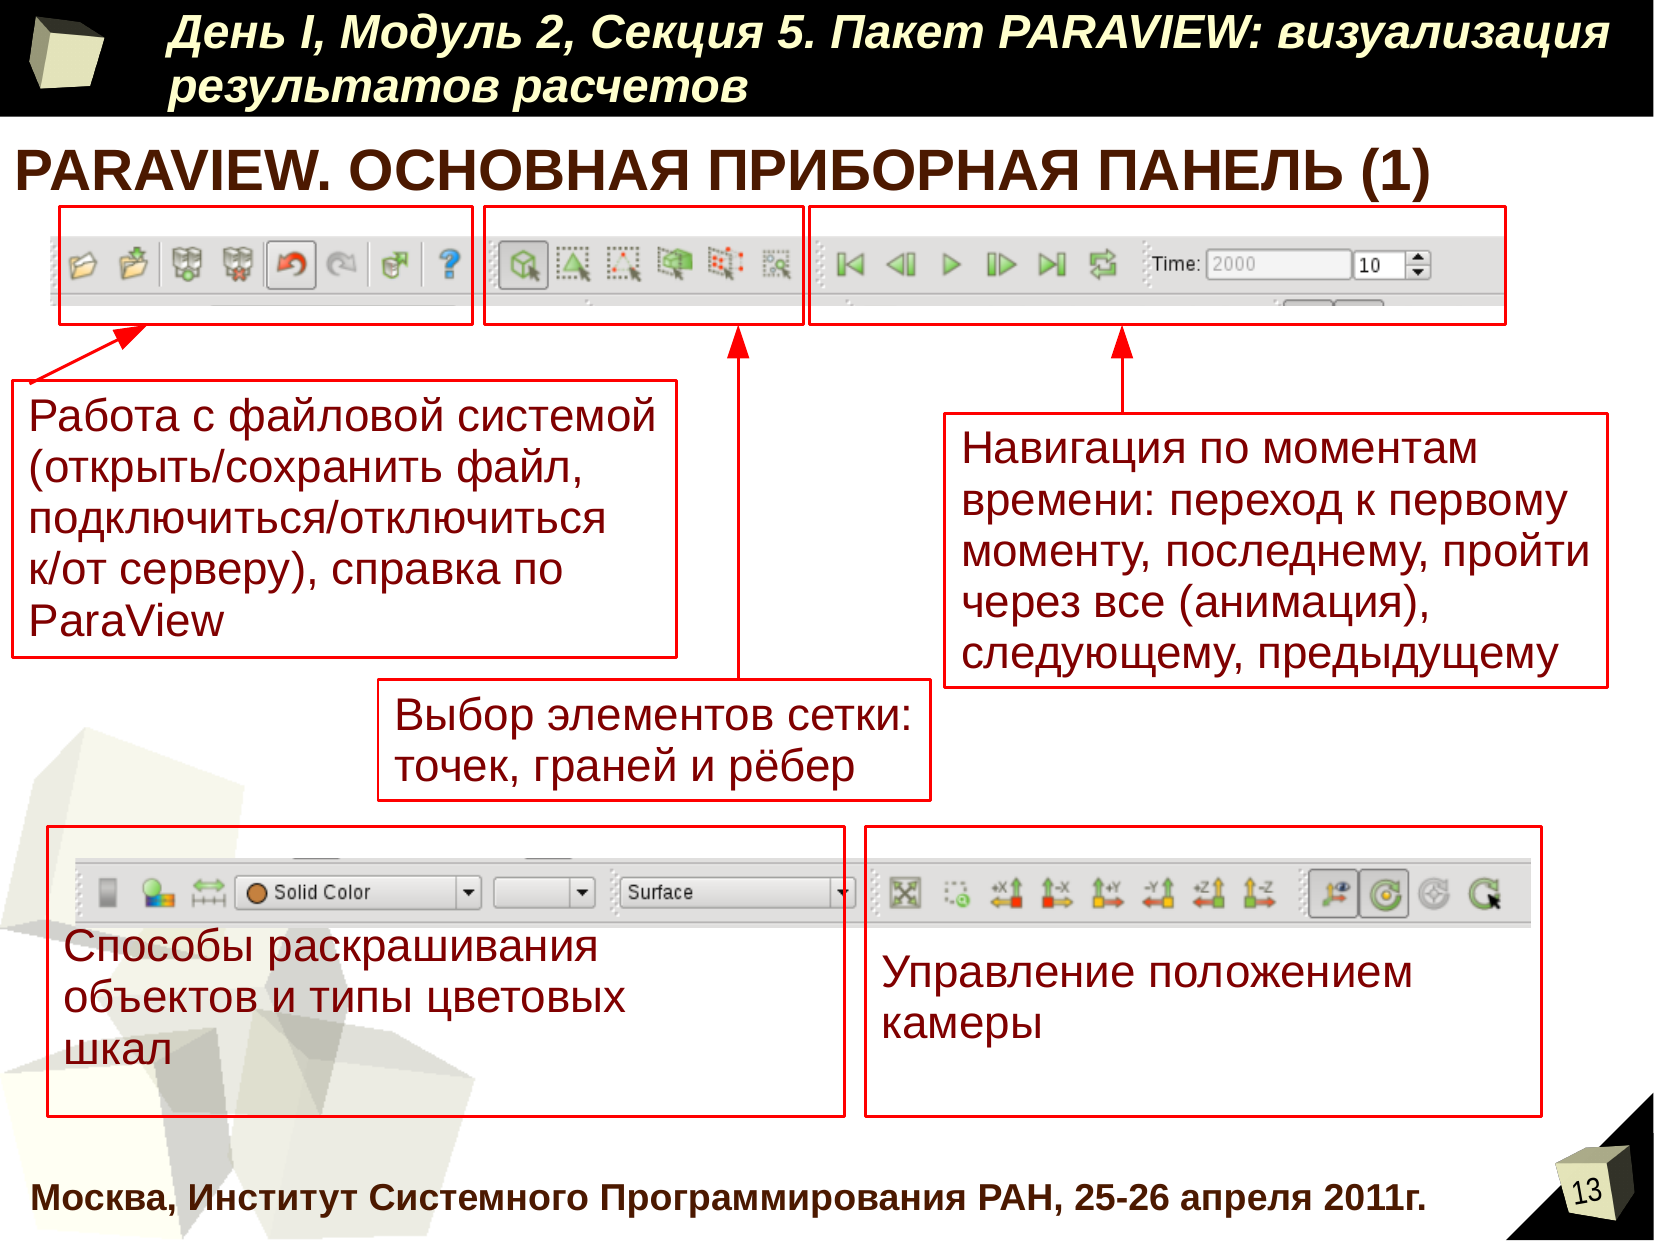

PARAVIEW. ОСНОВНАЯ ПРИБОРНАЯ ПАНЕЛЬ (1)
Работа с файловой системой
(открыть/сохранить файл,
подключиться/отключиться
к/от серверу), справка по
ParaView
Навигация по моментам
времени: переход к первому
моменту, последнему, пройти
через все (анимация),
следующему, предыдущему
Выбор элементов сетки:
точек, граней и рёбер
Способы раскрашивания
объектов и типы цветовых
шкал
Управление положением
камеры